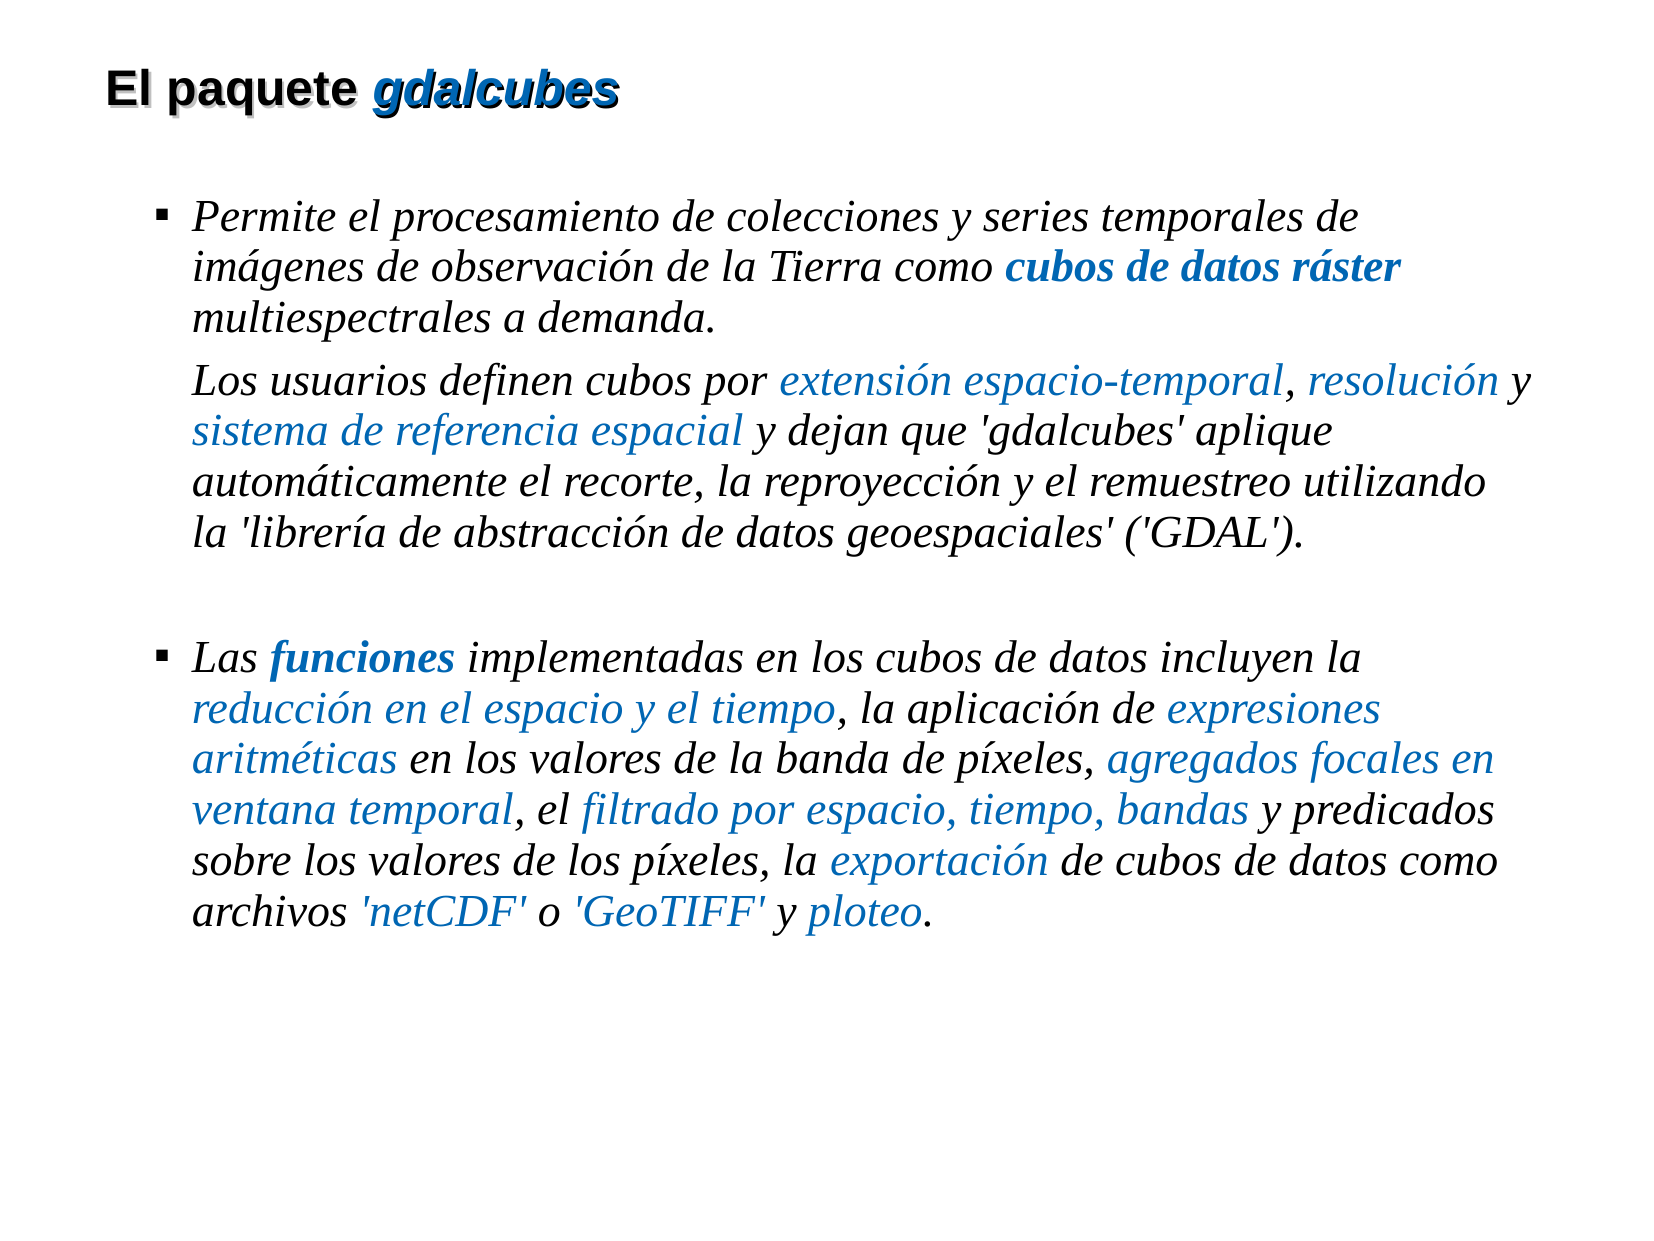

El paquete gdalcubes
Permite el procesamiento de colecciones y series temporales de imágenes de observación de la Tierra como cubos de datos ráster multiespectrales a demanda.
Los usuarios definen cubos por extensión espacio-temporal, resolución y sistema de referencia espacial y dejan que 'gdalcubes' aplique automáticamente el recorte, la reproyección y el remuestreo utilizando la 'librería de abstracción de datos geoespaciales' ('GDAL').
Las funciones implementadas en los cubos de datos incluyen la reducción en el espacio y el tiempo, la aplicación de expresiones aritméticas en los valores de la banda de píxeles, agregados focales en ventana temporal, el filtrado por espacio, tiempo, bandas y predicados sobre los valores de los píxeles, la exportación de cubos de datos como archivos 'netCDF' o 'GeoTIFF' y ploteo.